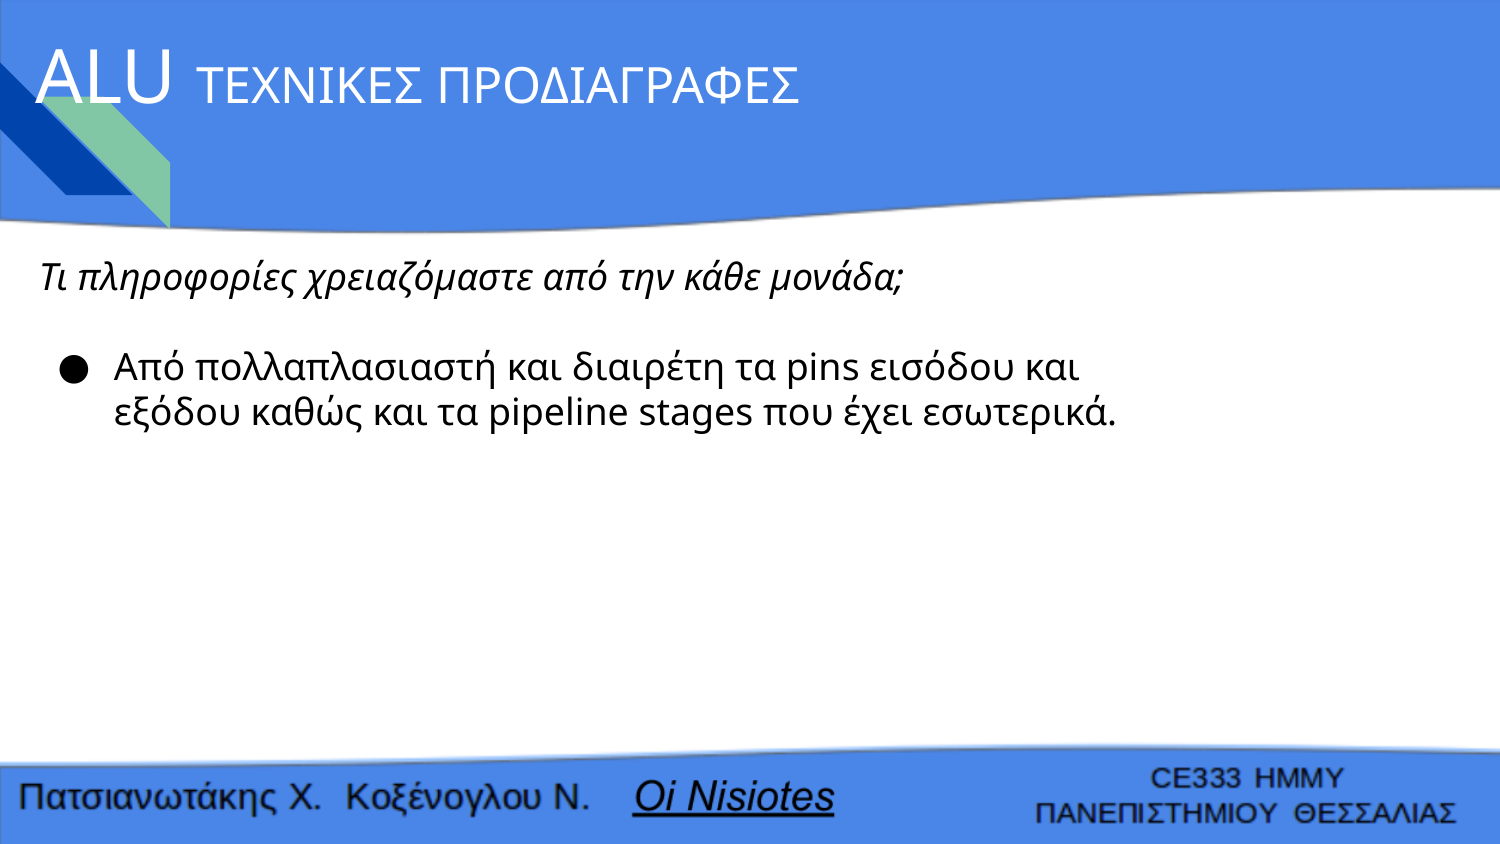

# ALU ΤΕΧΝΙΚΕΣ ΠΡΟΔΙΑΓΡΑΦΕΣ
Τι πληροφορίες χρειαζόμαστε από την κάθε μονάδα;
Από πολλαπλασιαστή και διαιρέτη τα pins εισόδου και εξόδου καθώς και τα pipeline stages που έχει εσωτερικά.